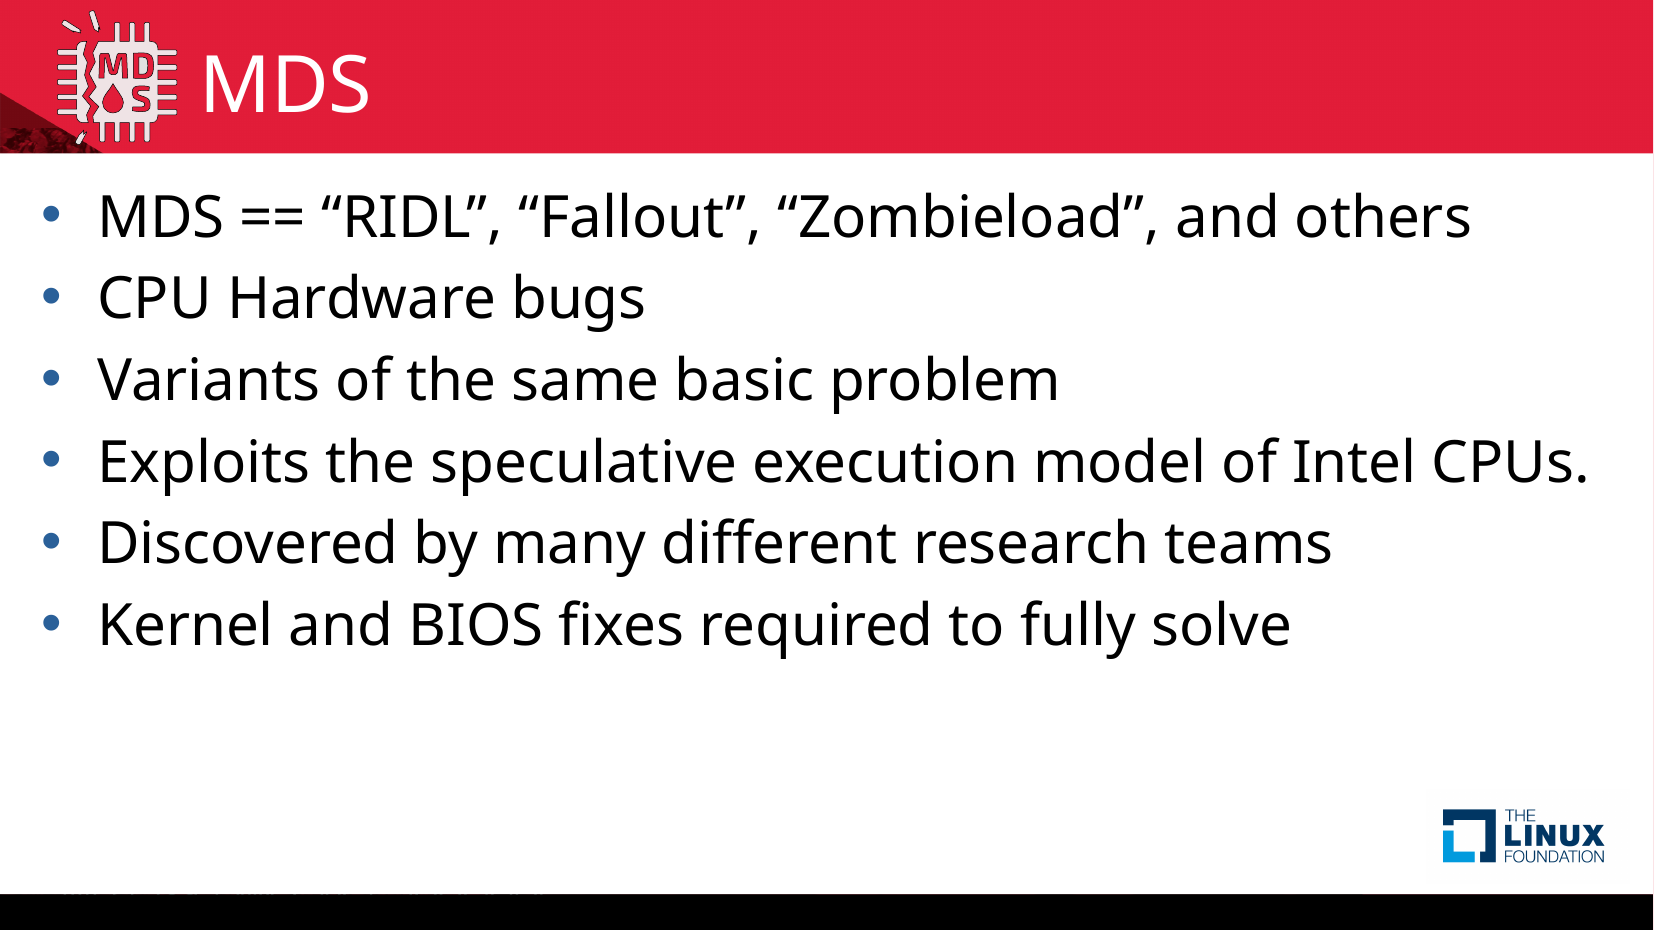

# MDS
MDS == “RIDL”, “Fallout”, “Zombieload”, and others
CPU Hardware bugs
Variants of the same basic problem
Exploits the speculative execution model of Intel CPUs.
Discovered by many different research teams
Kernel and BIOS fixes required to fully solve